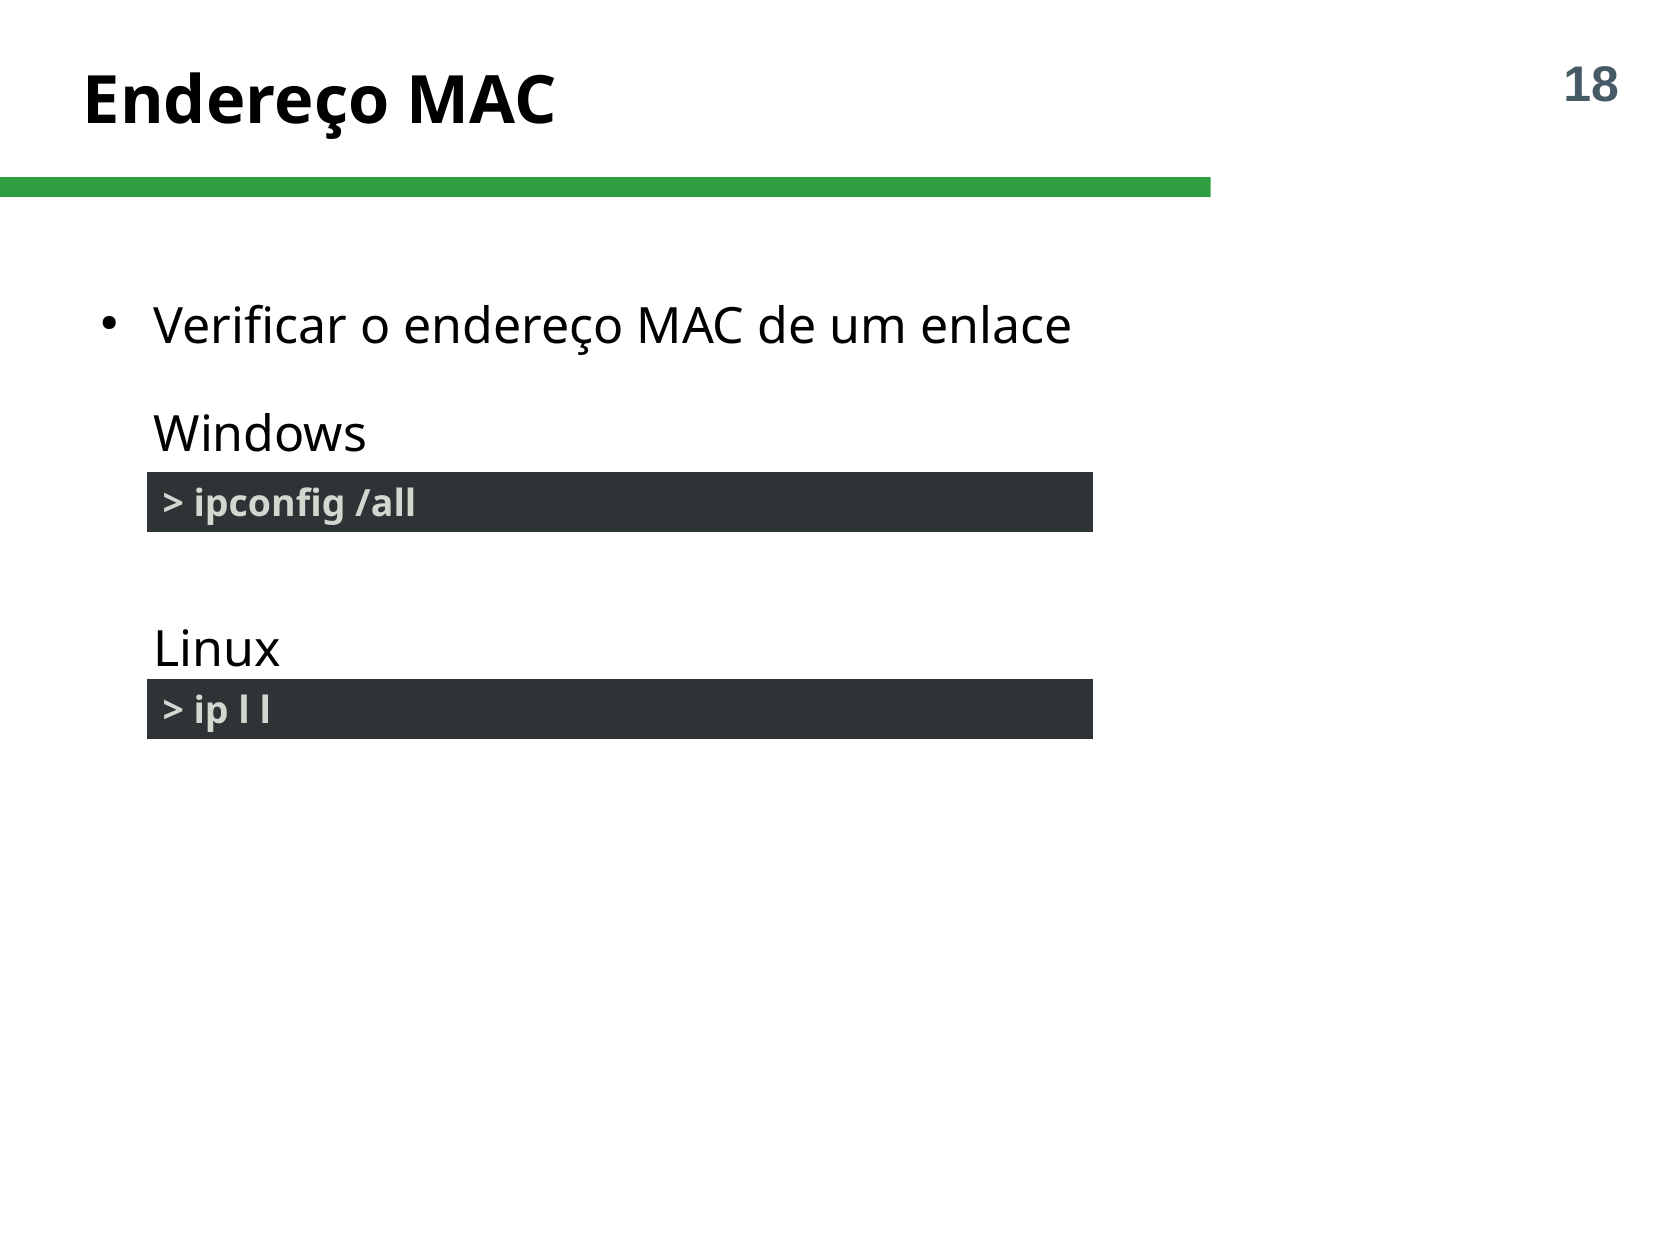

# Endereço MAC
Verificar o endereço MAC de um enlace
Windows
Linux
> ipconfig /all
> ip l l